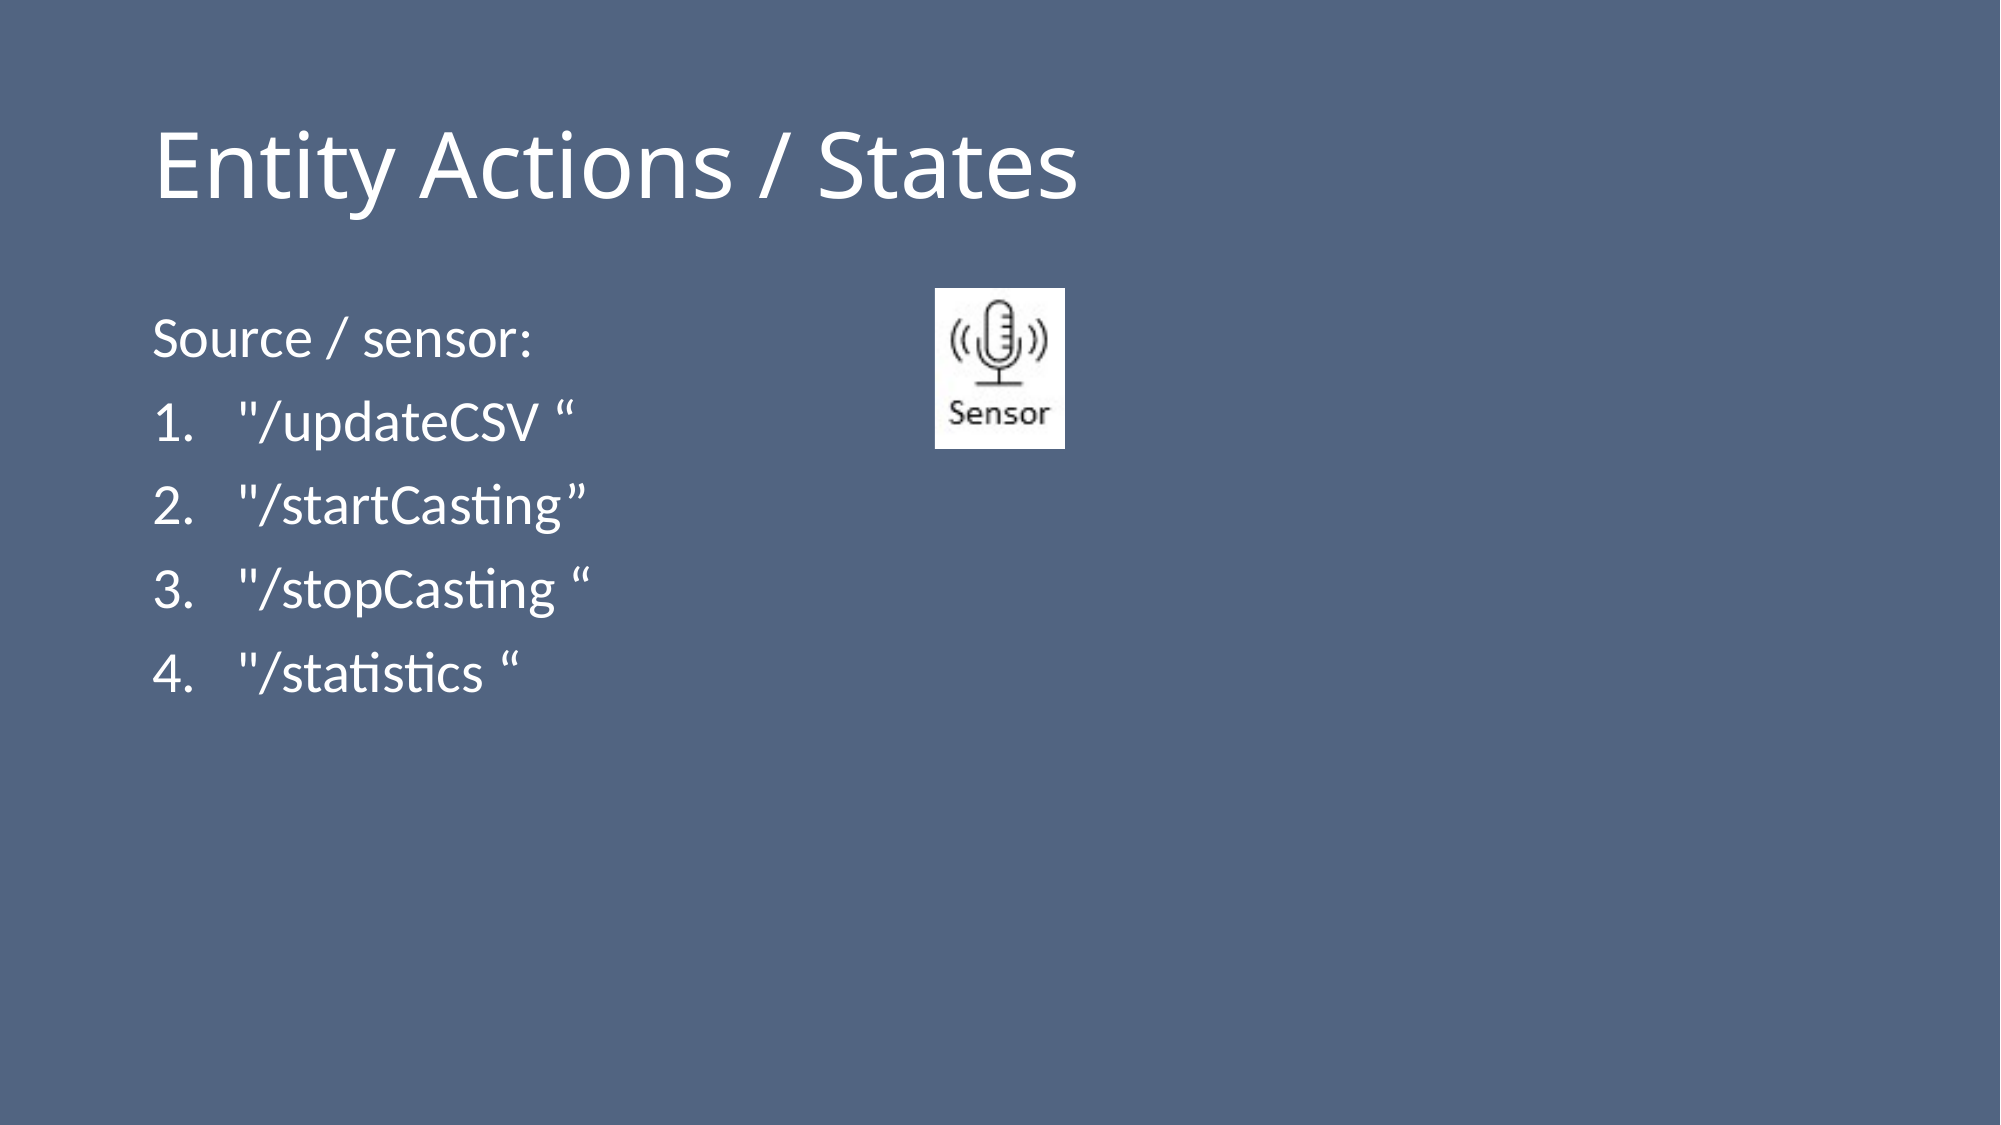

Entity Actions / States
Source / sensor:
"/updateCSV “
"/startCasting”
"/stopCasting “
"/statistics “